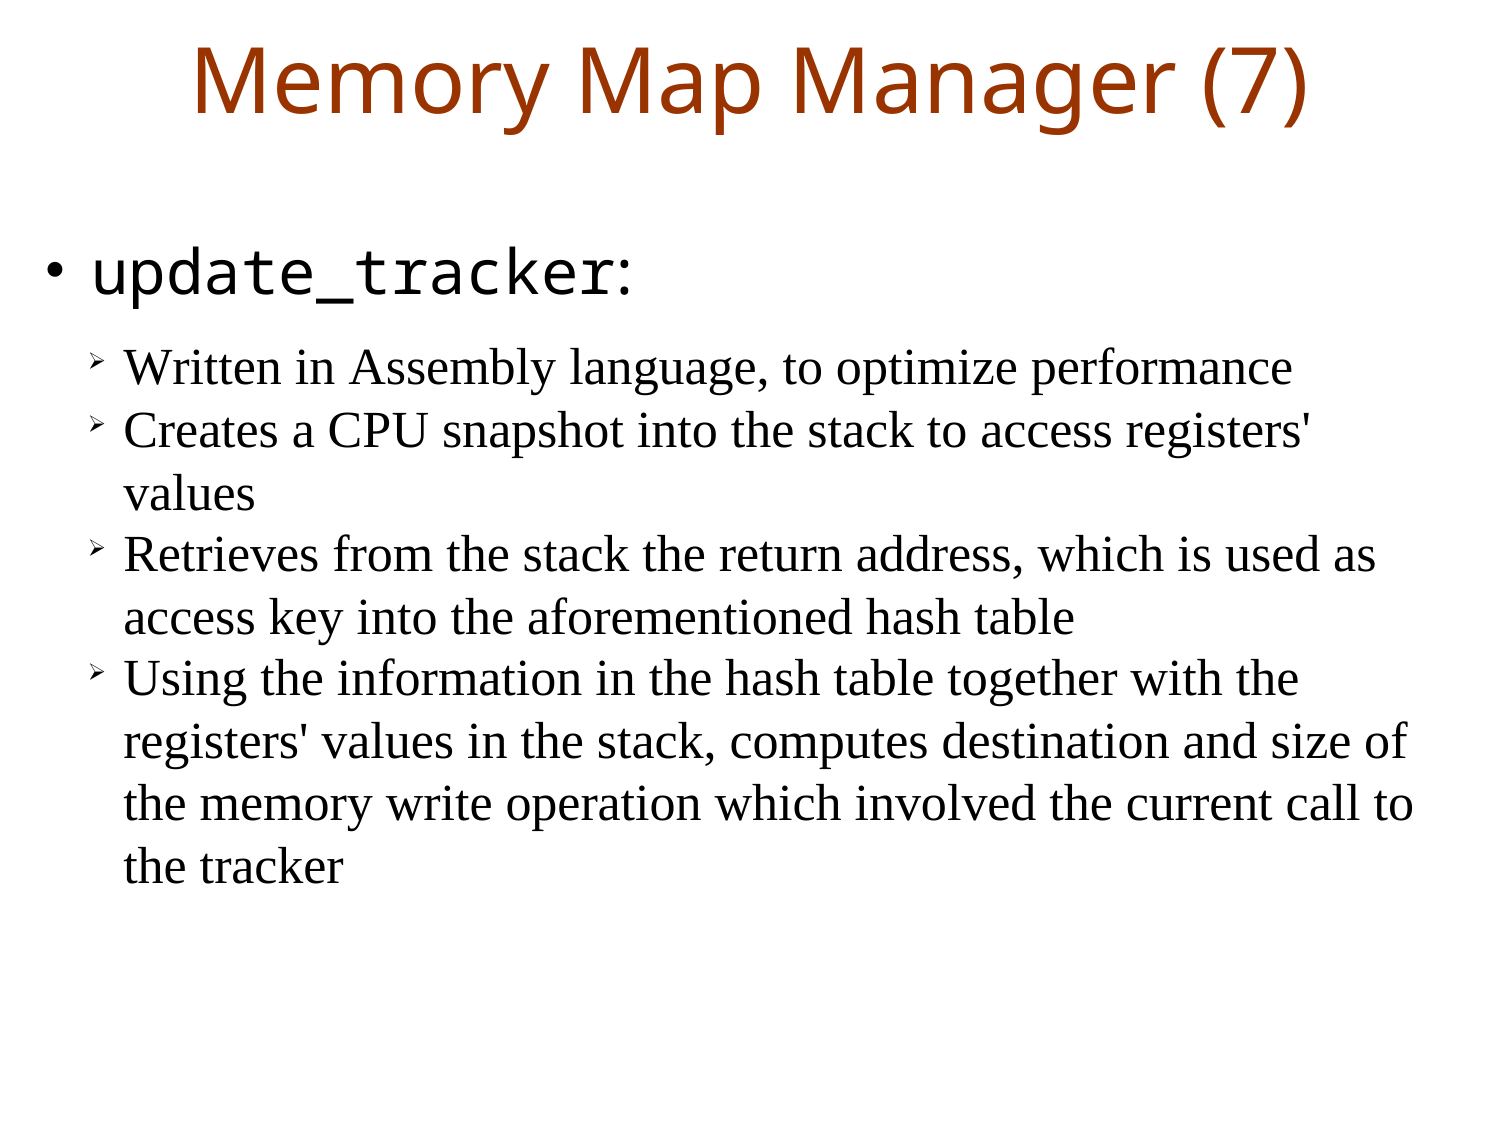

# Memory Map Manager (7)
update_tracker:
Written in Assembly language, to optimize performance
Creates a CPU snapshot into the stack to access registers'
values
Retrieves from the stack the return address, which is used as access key into the aforementioned hash table
Using the information in the hash table together with the registers' values in the stack, computes destination and size of the memory write operation which involved the current call to the tracker